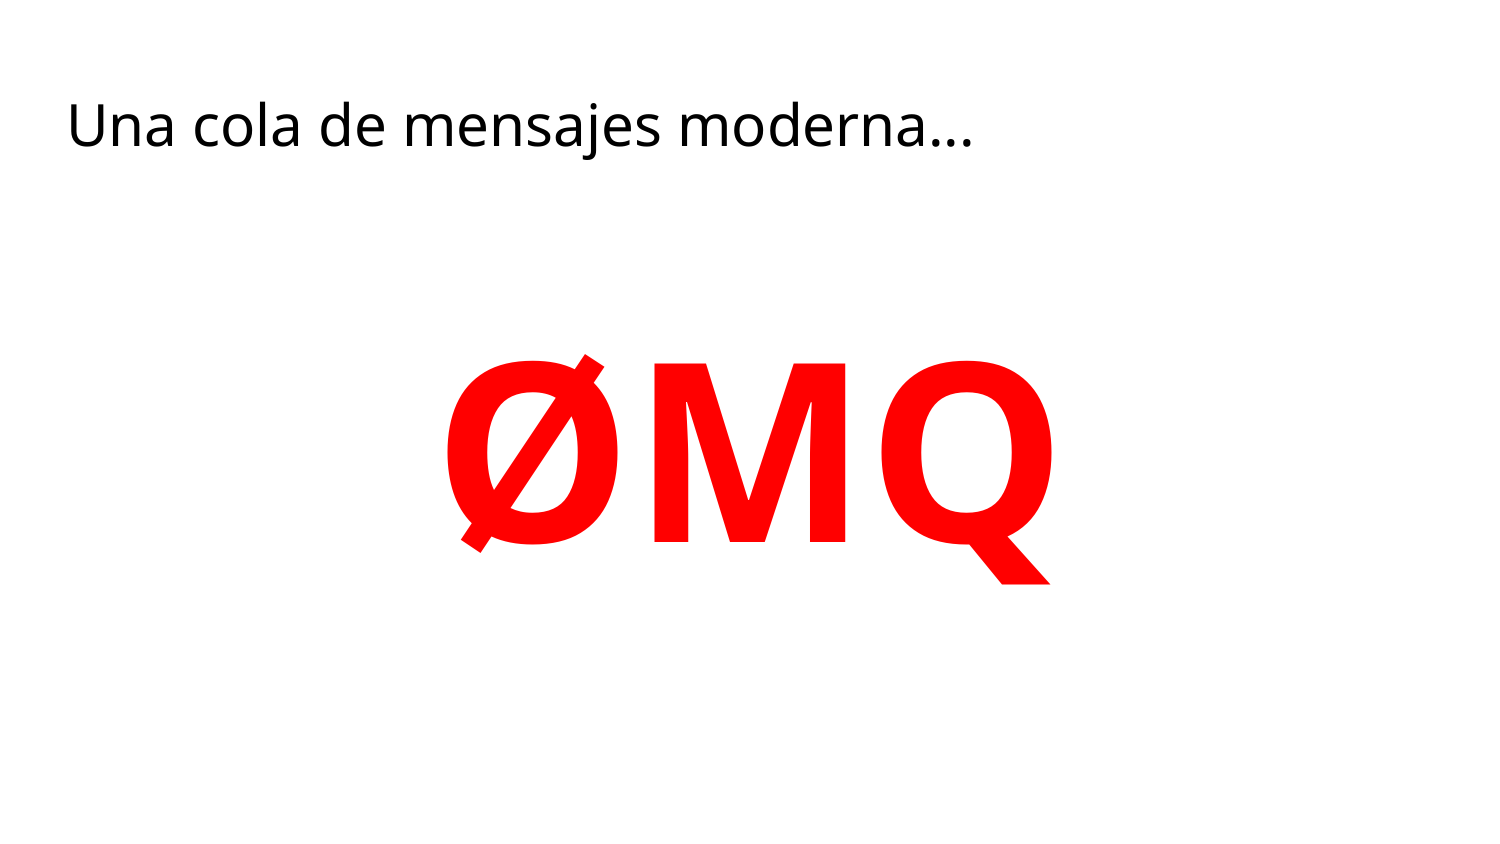

# Una cola de mensajes moderna...
ØMQ